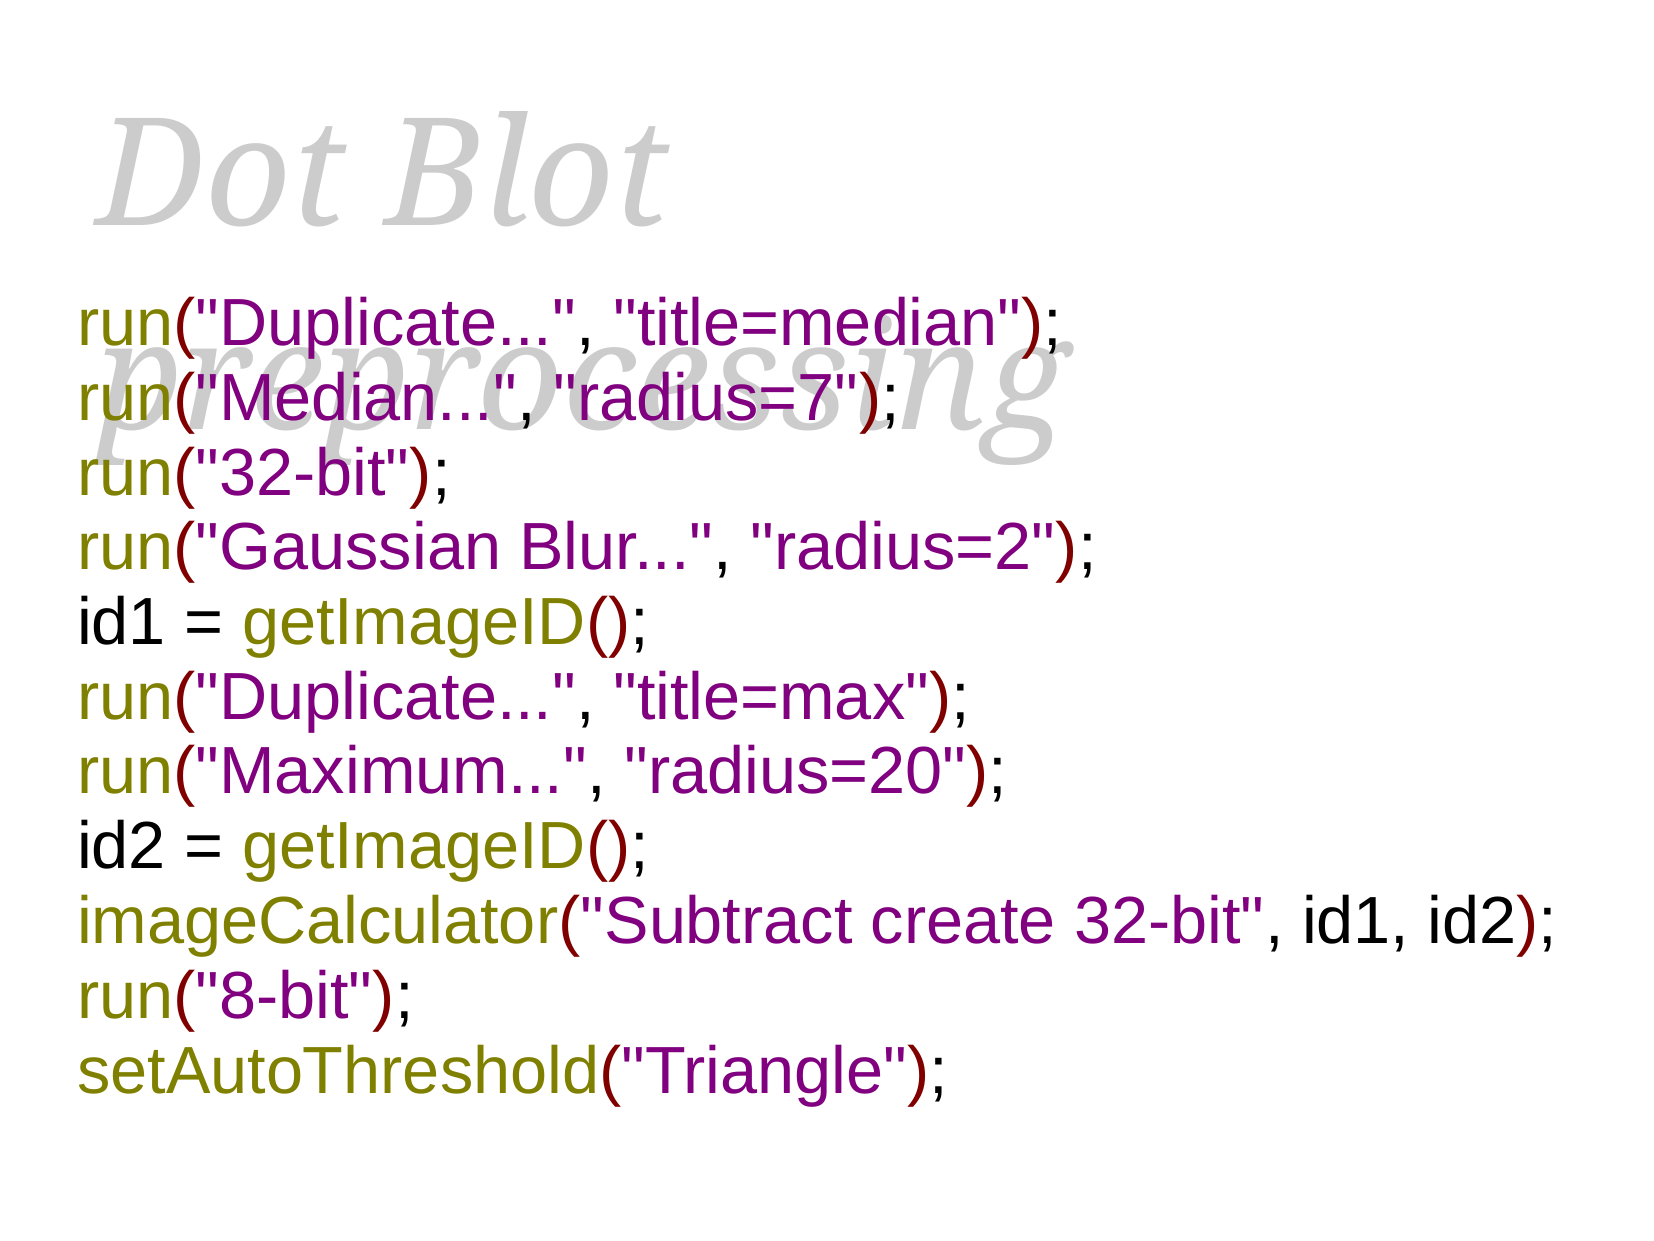

Dot Blot preprocessing
run("Duplicate...", "title=median");
run("Median...", "radius=7");
run("32-bit");
run("Gaussian Blur...", "radius=2");
id1 = getImageID();
run("Duplicate...", "title=max");
run("Maximum...", "radius=20");
id2 = getImageID();
imageCalculator("Subtract create 32-bit", id1, id2);
run("8-bit");
setAutoThreshold("Triangle");